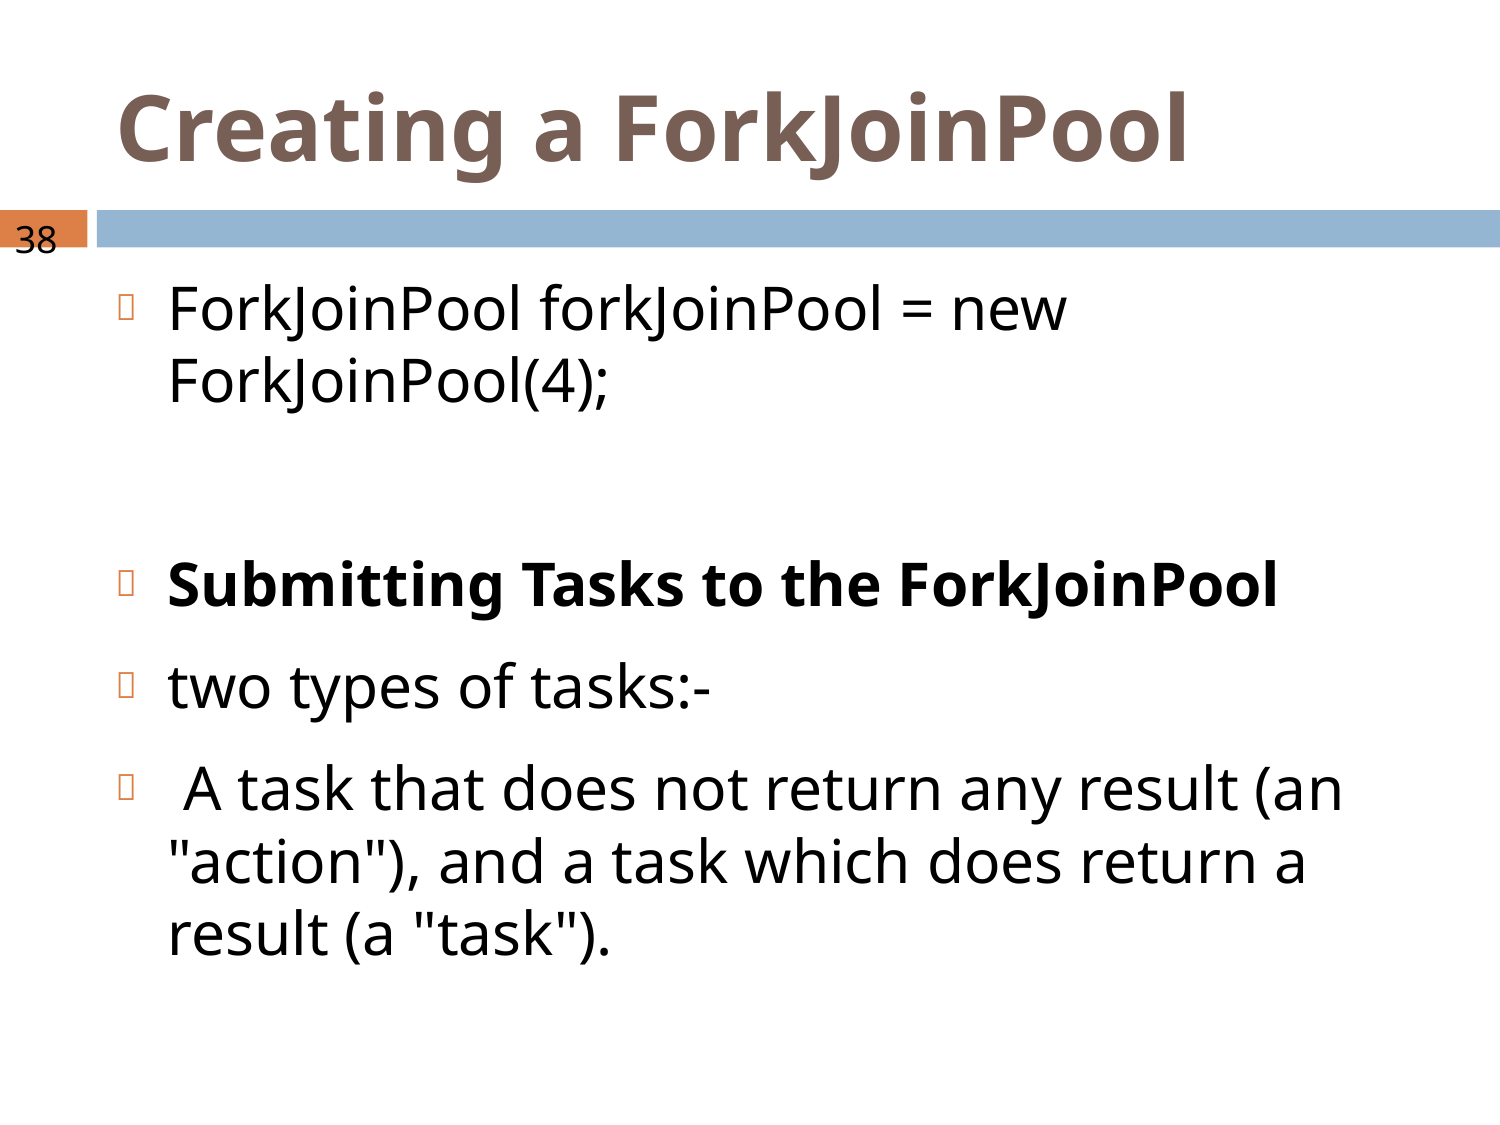

# Creating a ForkJoinPool
ForkJoinPool forkJoinPool = new ForkJoinPool(4);
Submitting Tasks to the ForkJoinPool
two types of tasks:-
 A task that does not return any result (an "action"), and a task which does return a result (a "task").